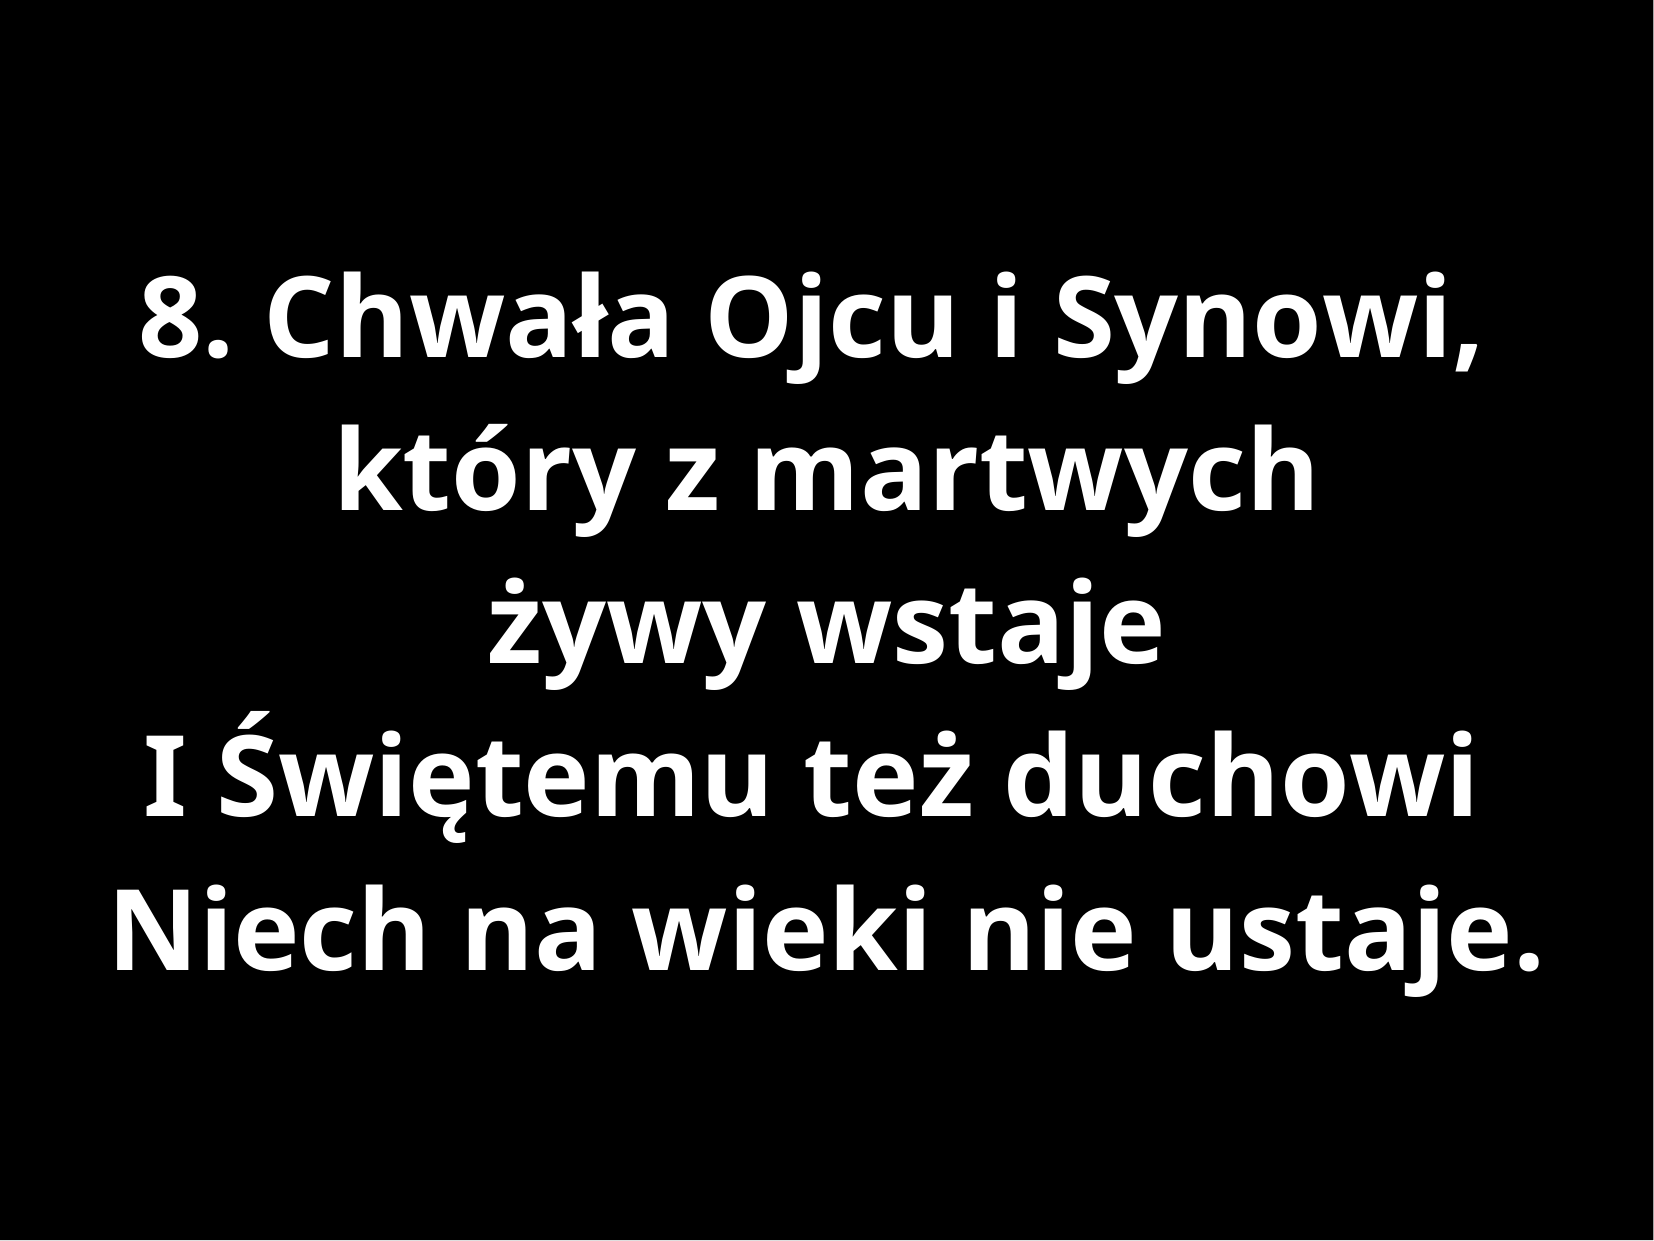

# 8. Chwała Ojcu i Synowi, który z martwych żywy wstaje I Świętemu też duchowi Niech na wieki nie ustaje.